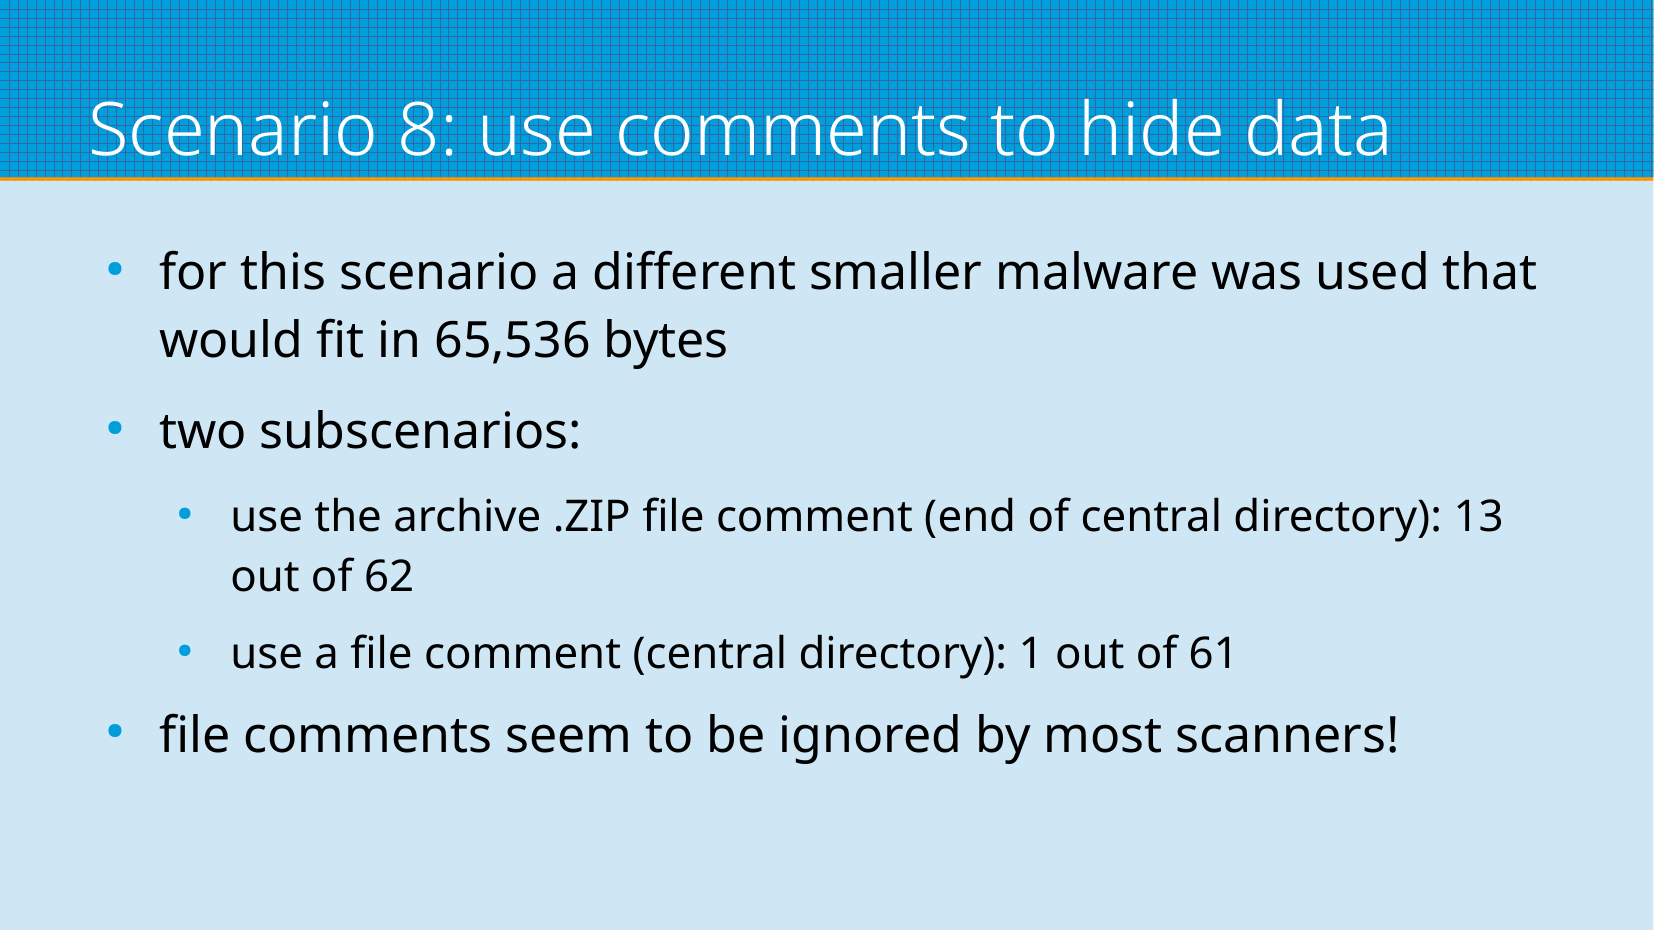

# Scenario 8: use comments to hide data
for this scenario a different smaller malware was used that would fit in 65,536 bytes
two subscenarios:
use the archive .ZIP file comment (end of central directory): 13 out of 62
use a file comment (central directory): 1 out of 61
file comments seem to be ignored by most scanners!